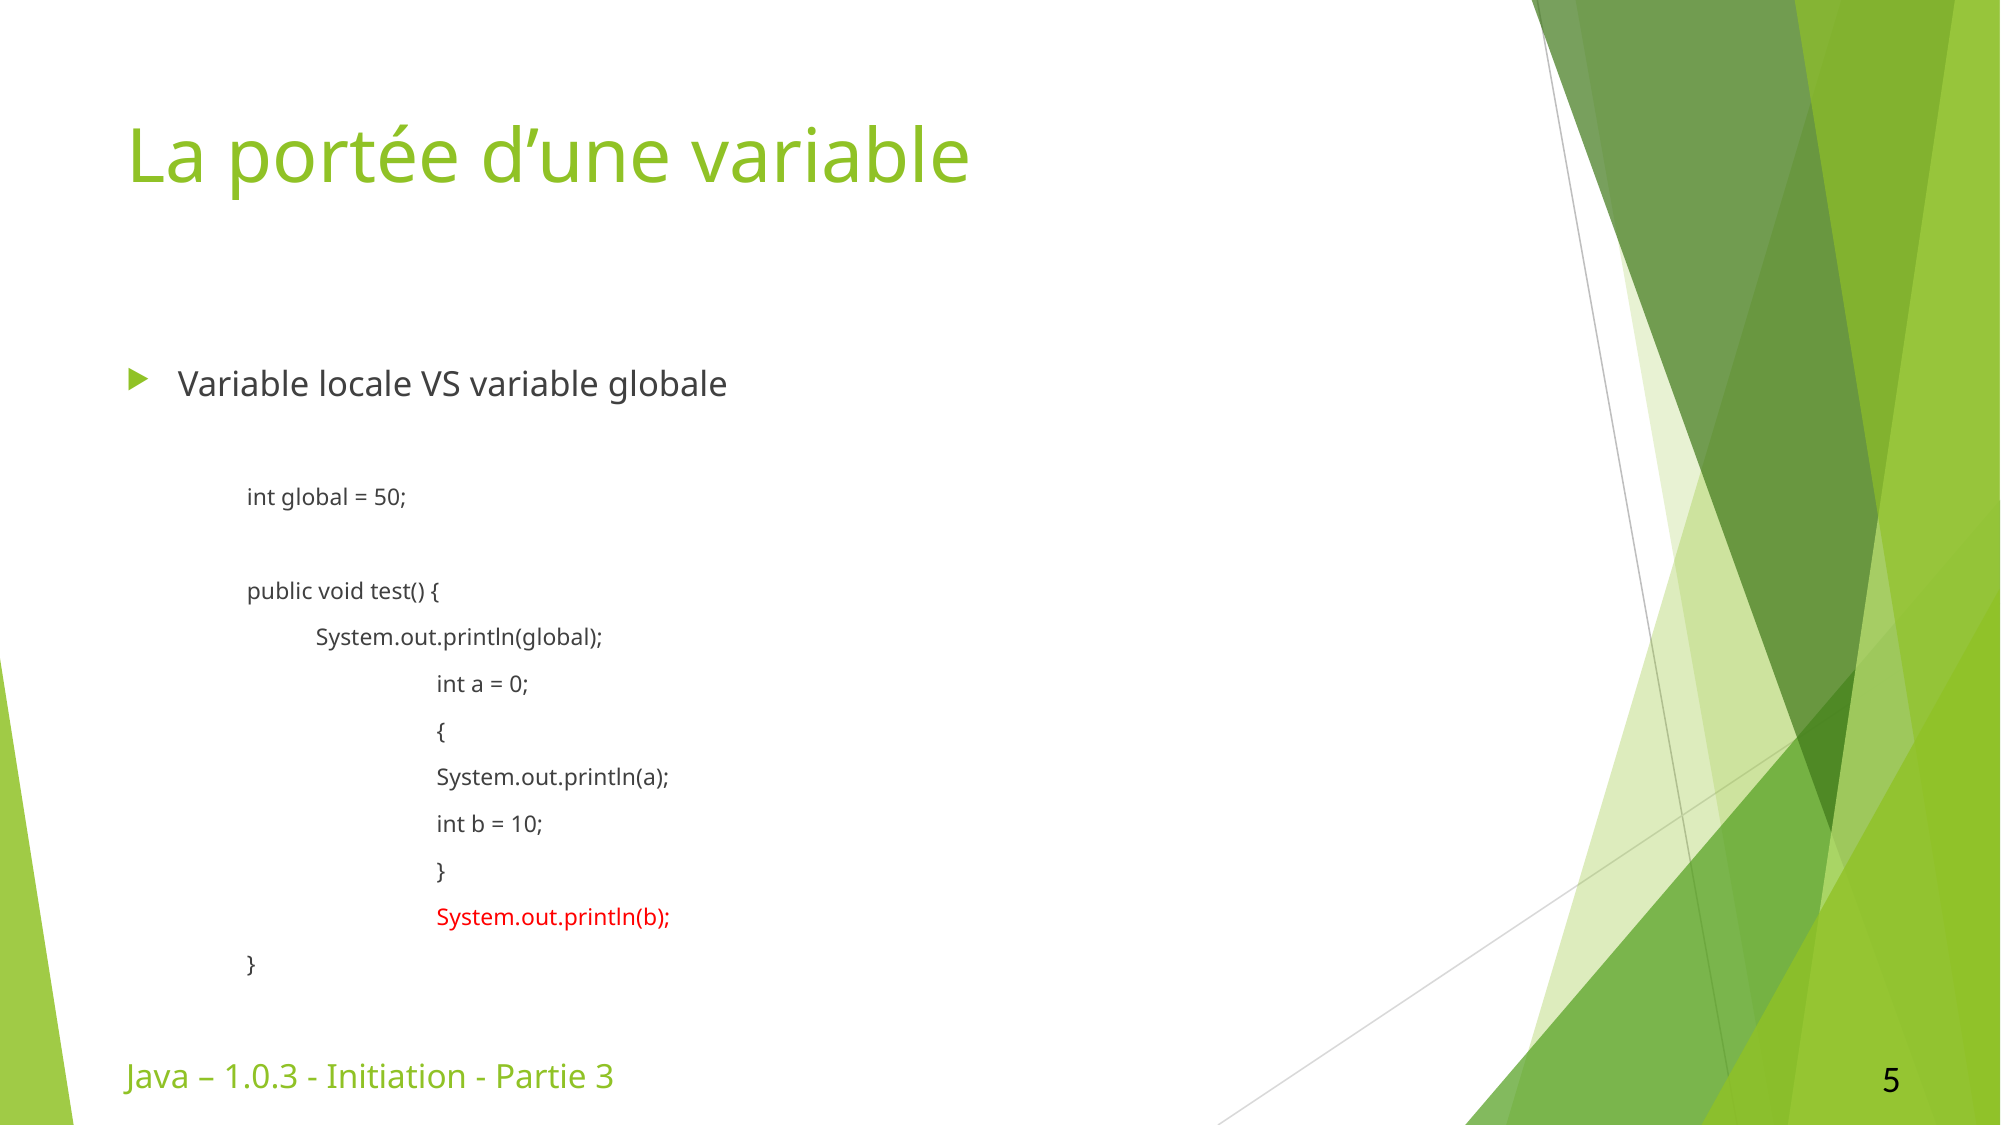

# La portée d’une variable
Variable locale VS variable globale
int global = 50;
public void test() {
		System.out.println(global);
	int a = 0;
	{
		System.out.println(a);
		int b = 10;
	}
	System.out.println(b);
}
Java – 1.0.3 - Initiation - Partie 3